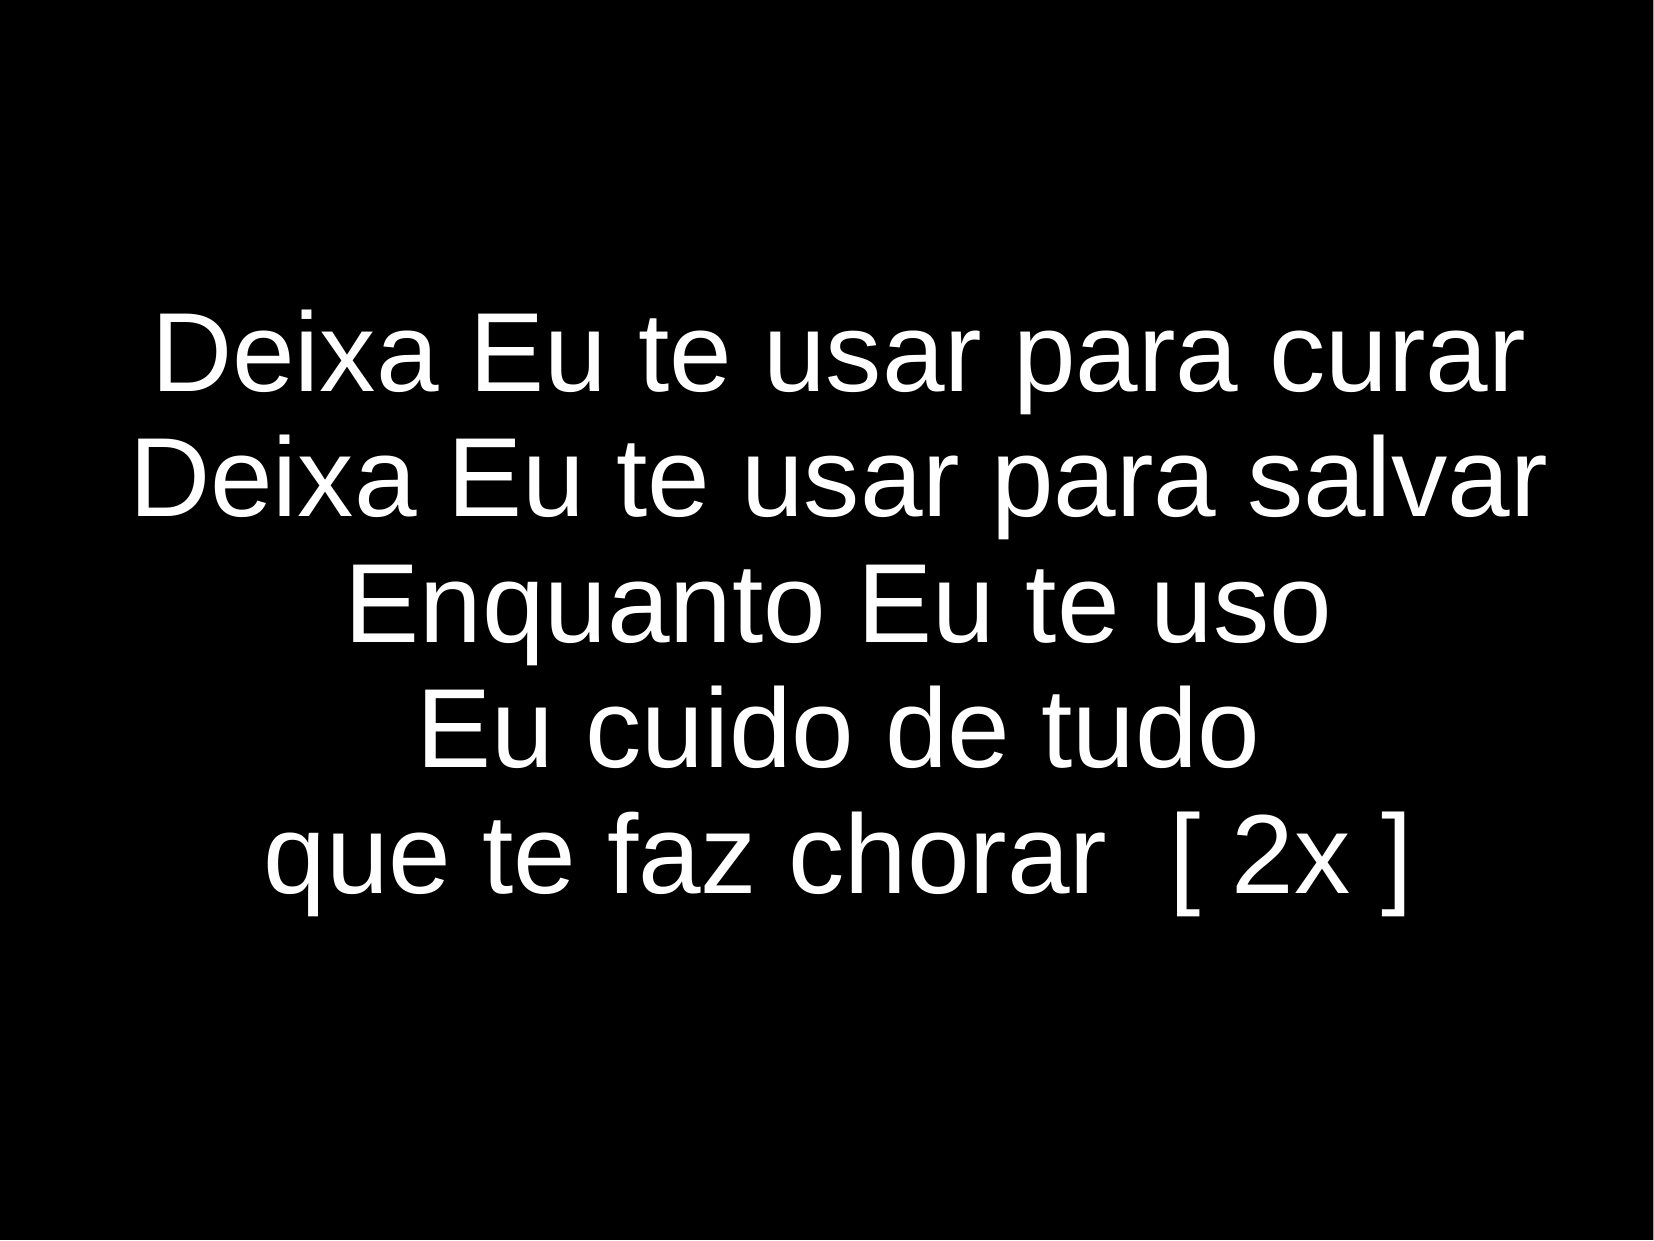

# Deixa Eu te usar para curar
Deixa Eu te usar para salvar
Enquanto Eu te uso
Eu cuido de tudo
que te faz chorar [ 2x ]